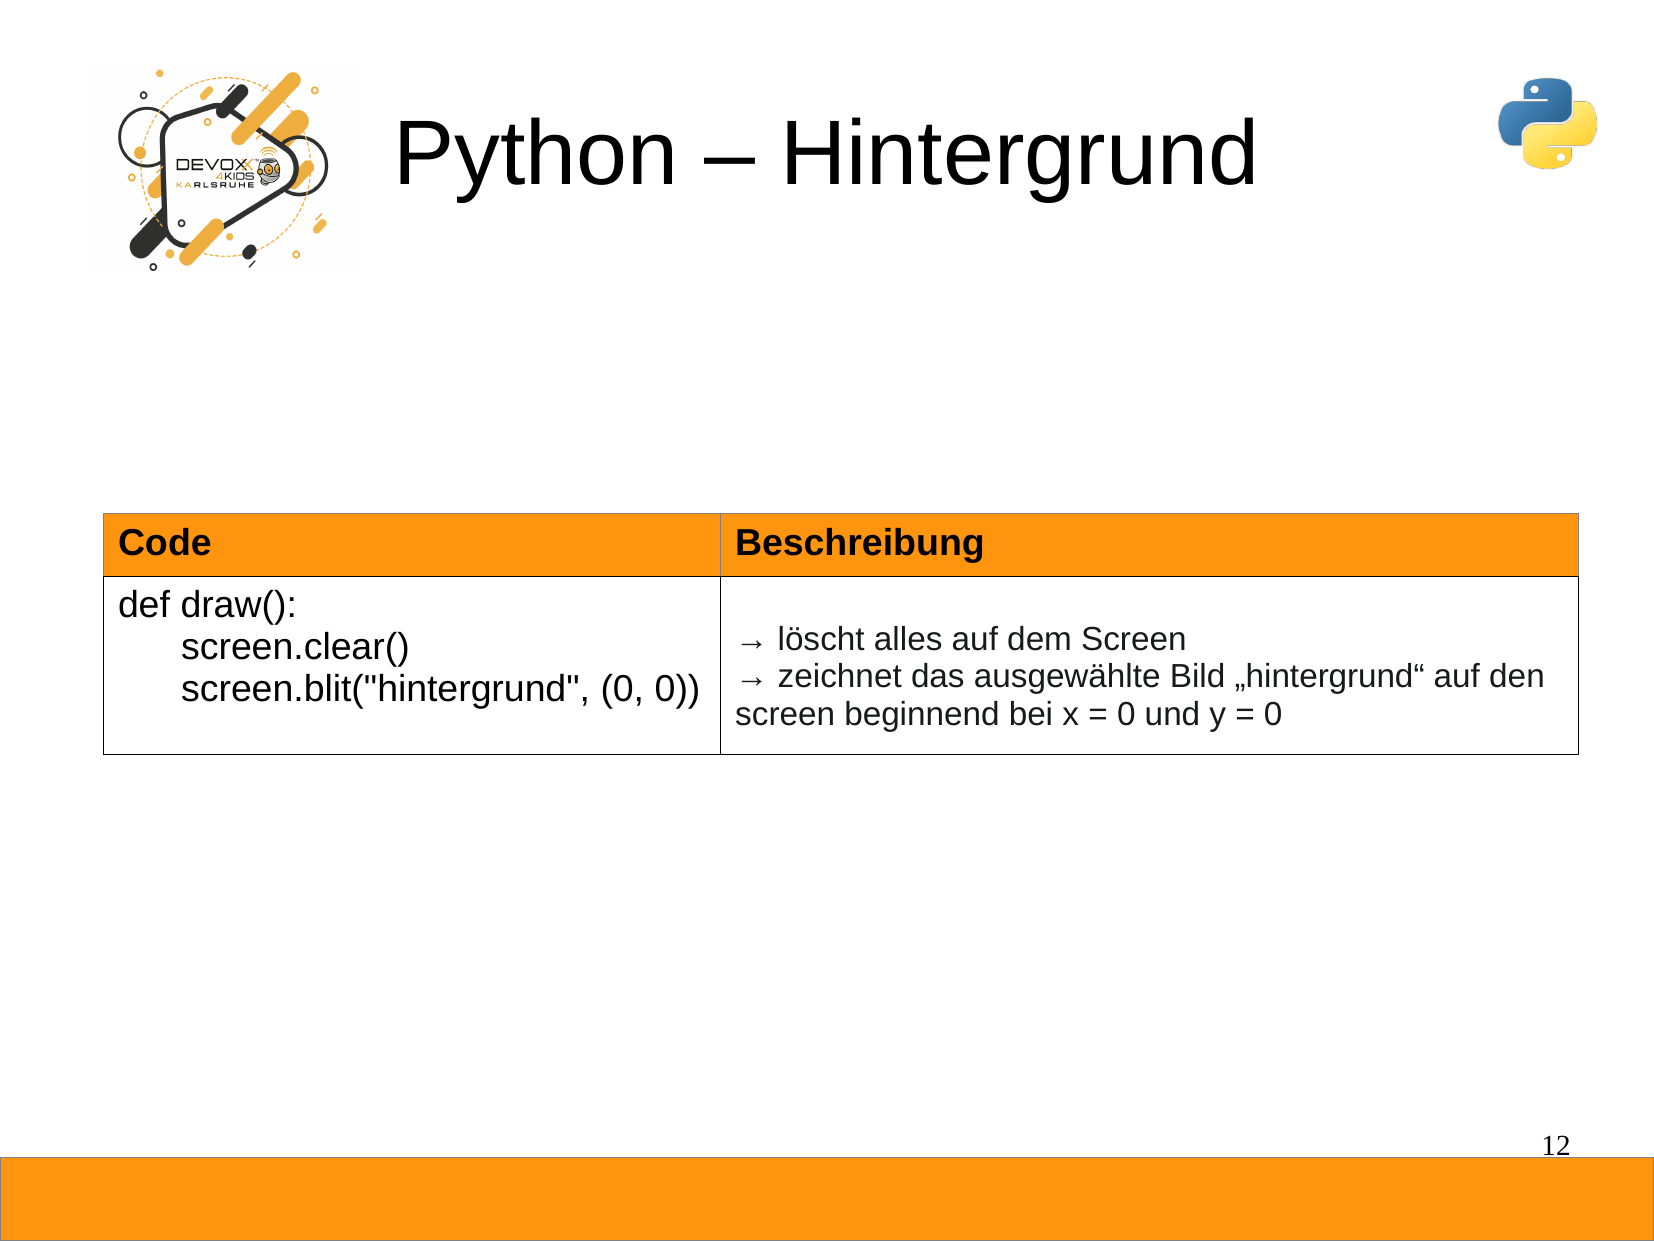

# Python – Hintergrund
| Code | Beschreibung |
| --- | --- |
| def draw(): screen.clear() screen.blit("hintergrund", (0, 0)) | → löscht alles auf dem Screen → zeichnet das ausgewählte Bild „hintergrund“ auf den screen beginnend bei x = 0 und y = 0 |
12